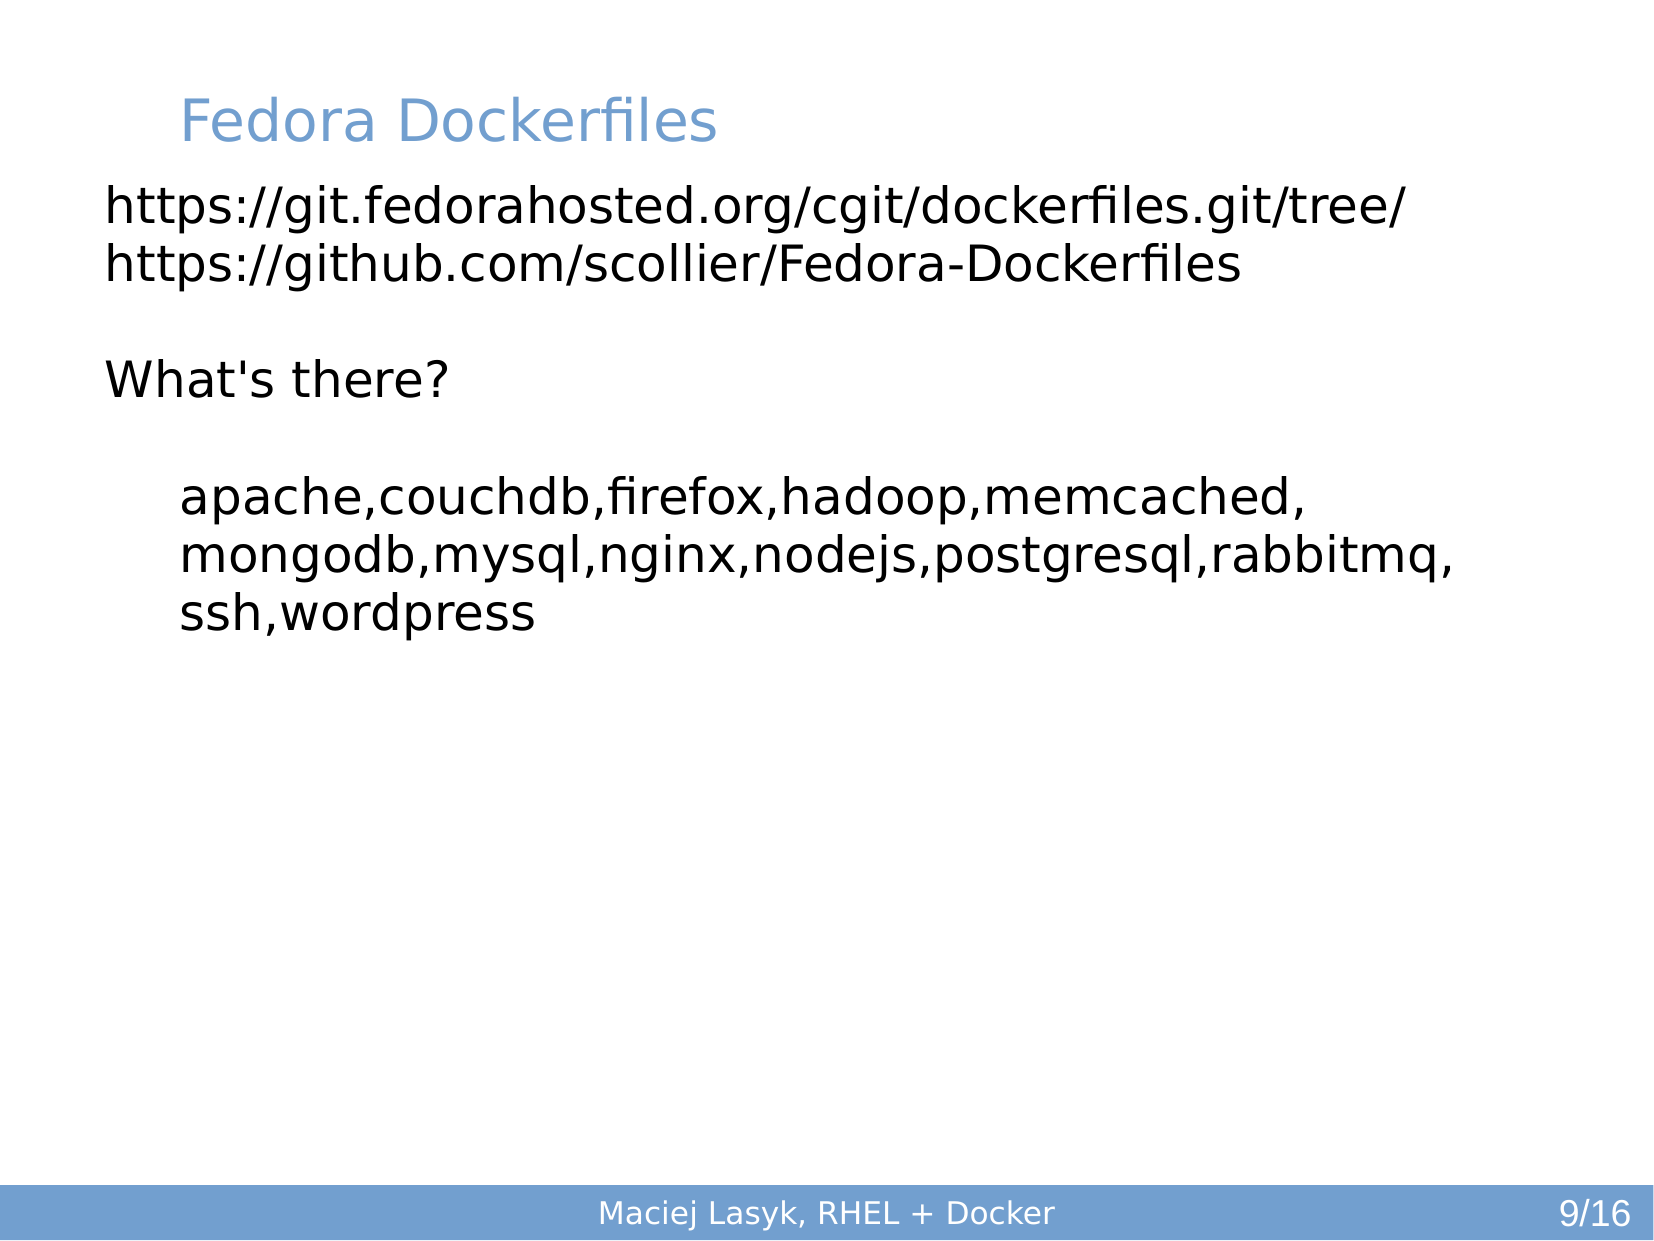

Fedora Dockerfiles
https://git.fedorahosted.org/cgit/dockerfiles.git/tree/
https://github.com/scollier/Fedora-Dockerfiles
What's there?
	apache,couchdb,firefox,hadoop,memcached,
	mongodb,mysql,nginx,nodejs,postgresql,rabbitmq,
	ssh,wordpress
 9/16
Maciej Lasyk, RHEL + Docker